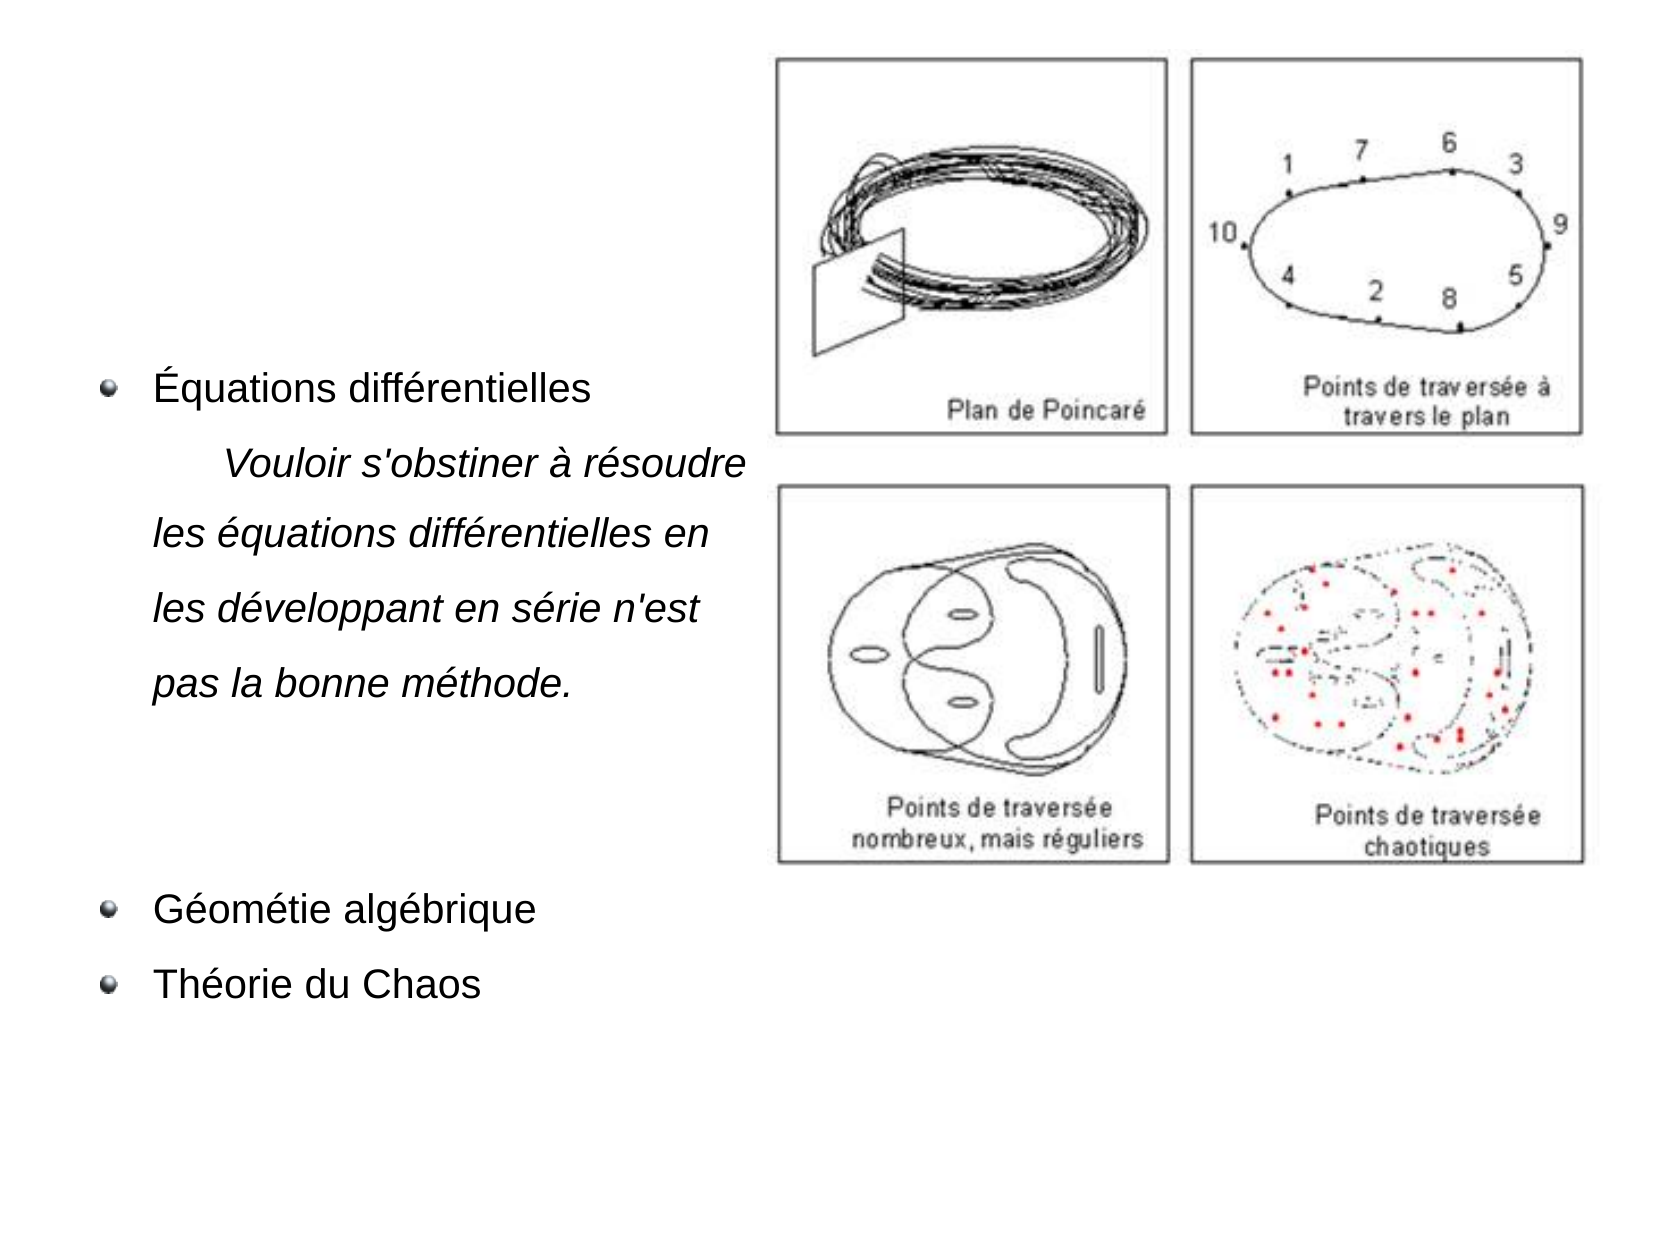

# Équations différentielles
Vouloir s'obstiner à résoudre
les équations différentielles en
les développant en série n'est
pas la bonne méthode.
Géométie algébrique
Théorie du Chaos